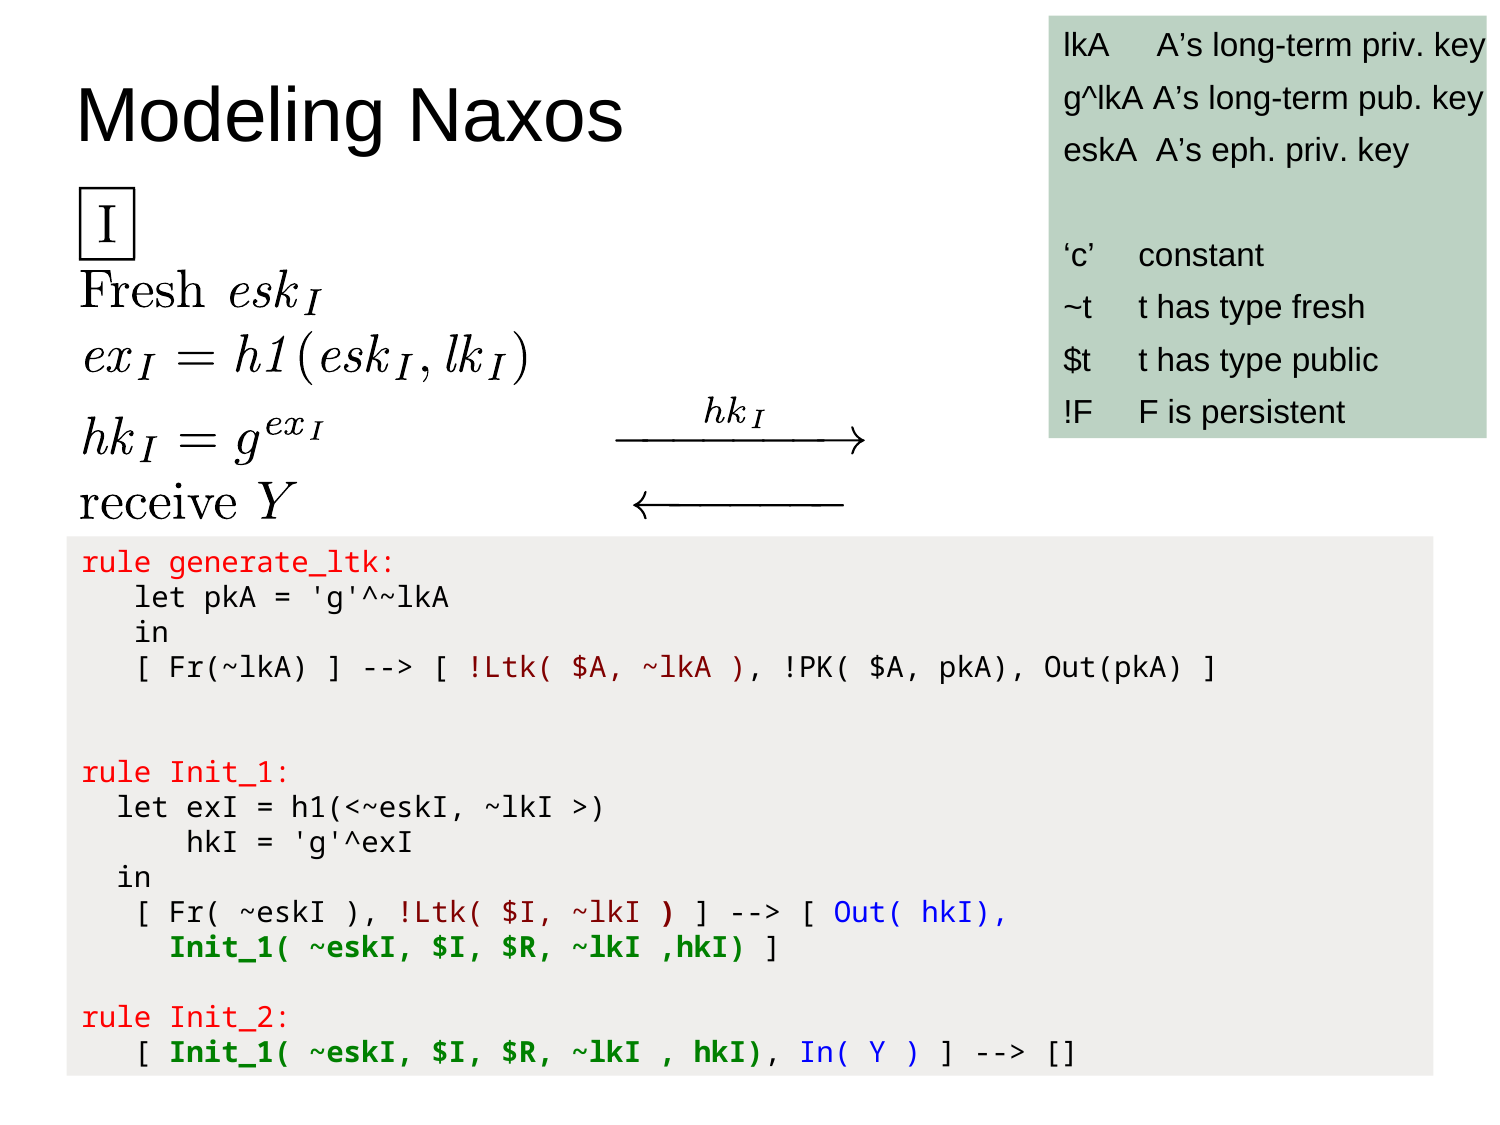

lkA	 A’s long-term priv. key
g^lkA A’s long-term pub. key
eskA A’s eph. priv. key
‘c’	constant
~t	t has type fresh
$t	t has type public
!F	F is persistent
# Modeling Naxos
rule generate_ltk:
 let pkA = 'g'^~lkA
 in
 [ Fr(~lkA) ] --> [ !Ltk( $A, ~lkA ), !PK( $A, pkA), Out(pkA) ]
rule Init_1:
 let exI = h1(<~eskI, ~lkI >)
 hkI = 'g'^exI
 in
 [ Fr( ~eskI ), !Ltk( $I, ~lkI ) ] --> [ Out( hkI),
 Init_1( ~eskI, $I, $R, ~lkI ,hkI) ]
rule Init_2:
 [ Init_1( ~eskI, $I, $R, ~lkI , hkI), In( Y ) ] --> []
27